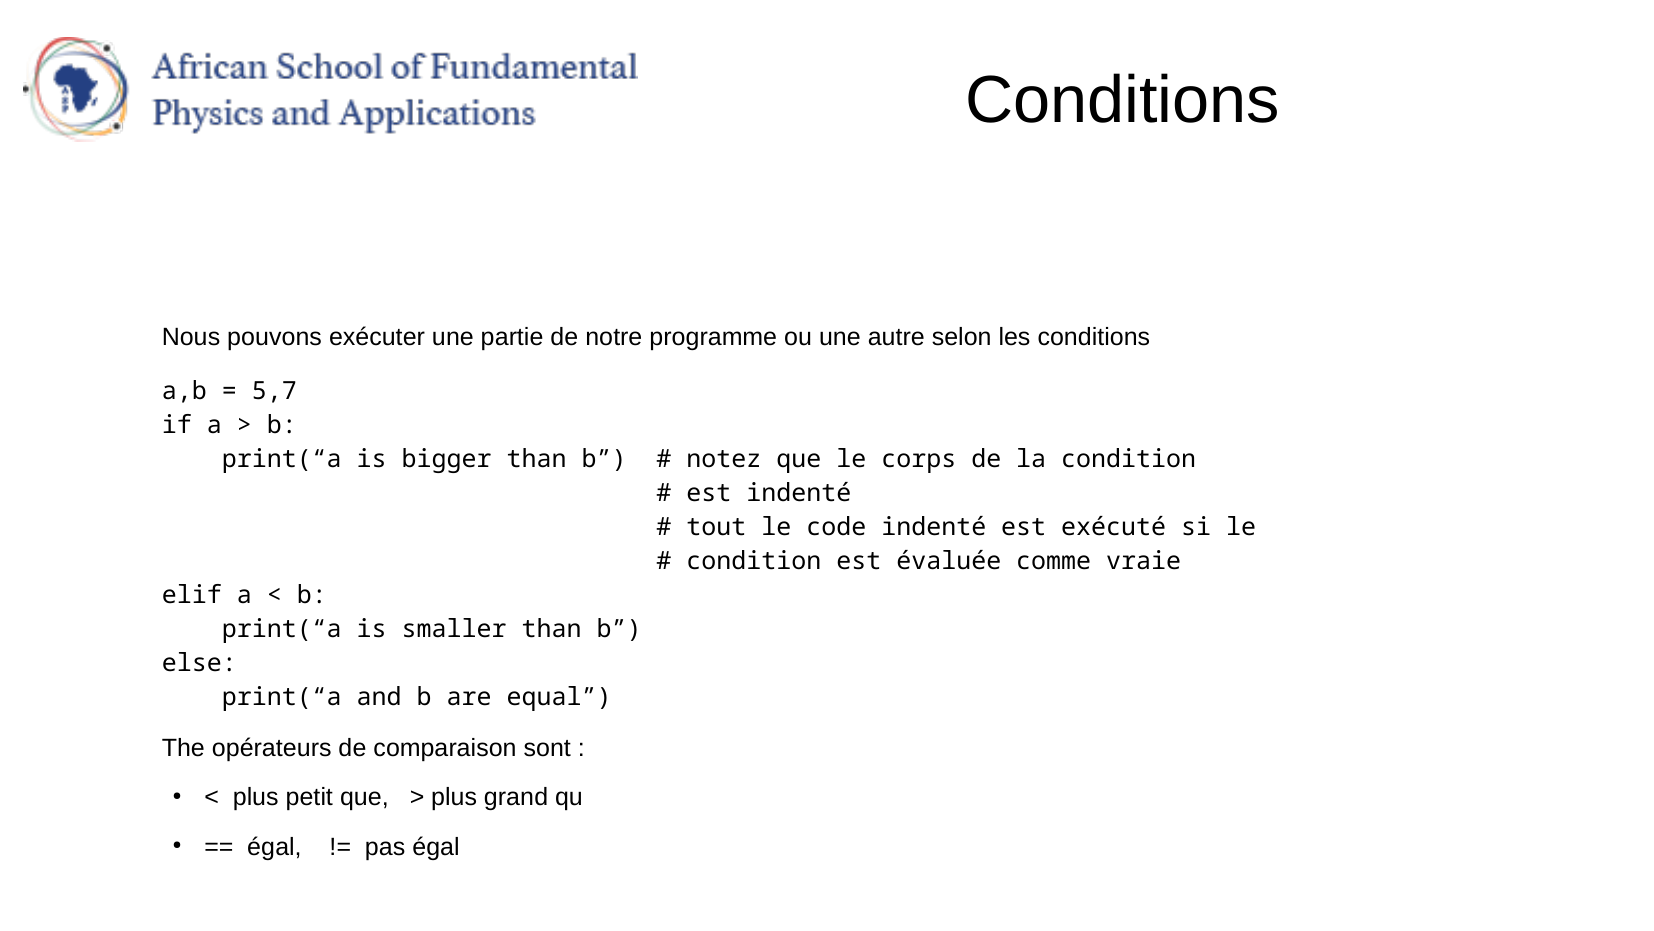

# Conditions
Nous pouvons exécuter une partie de notre programme ou une autre selon les conditions
a,b = 5,7
if a > b:
 print(“a is bigger than b”) # notez que le corps de la condition
 # est indenté
 # tout le code indenté est exécuté si le
 # condition est évaluée comme vraie
elif a < b:
 print(“a is smaller than b”)
else:
 print(“a and b are equal”)
The opérateurs de comparaison sont :
< plus petit que, > plus grand qu
== égal, != pas égal